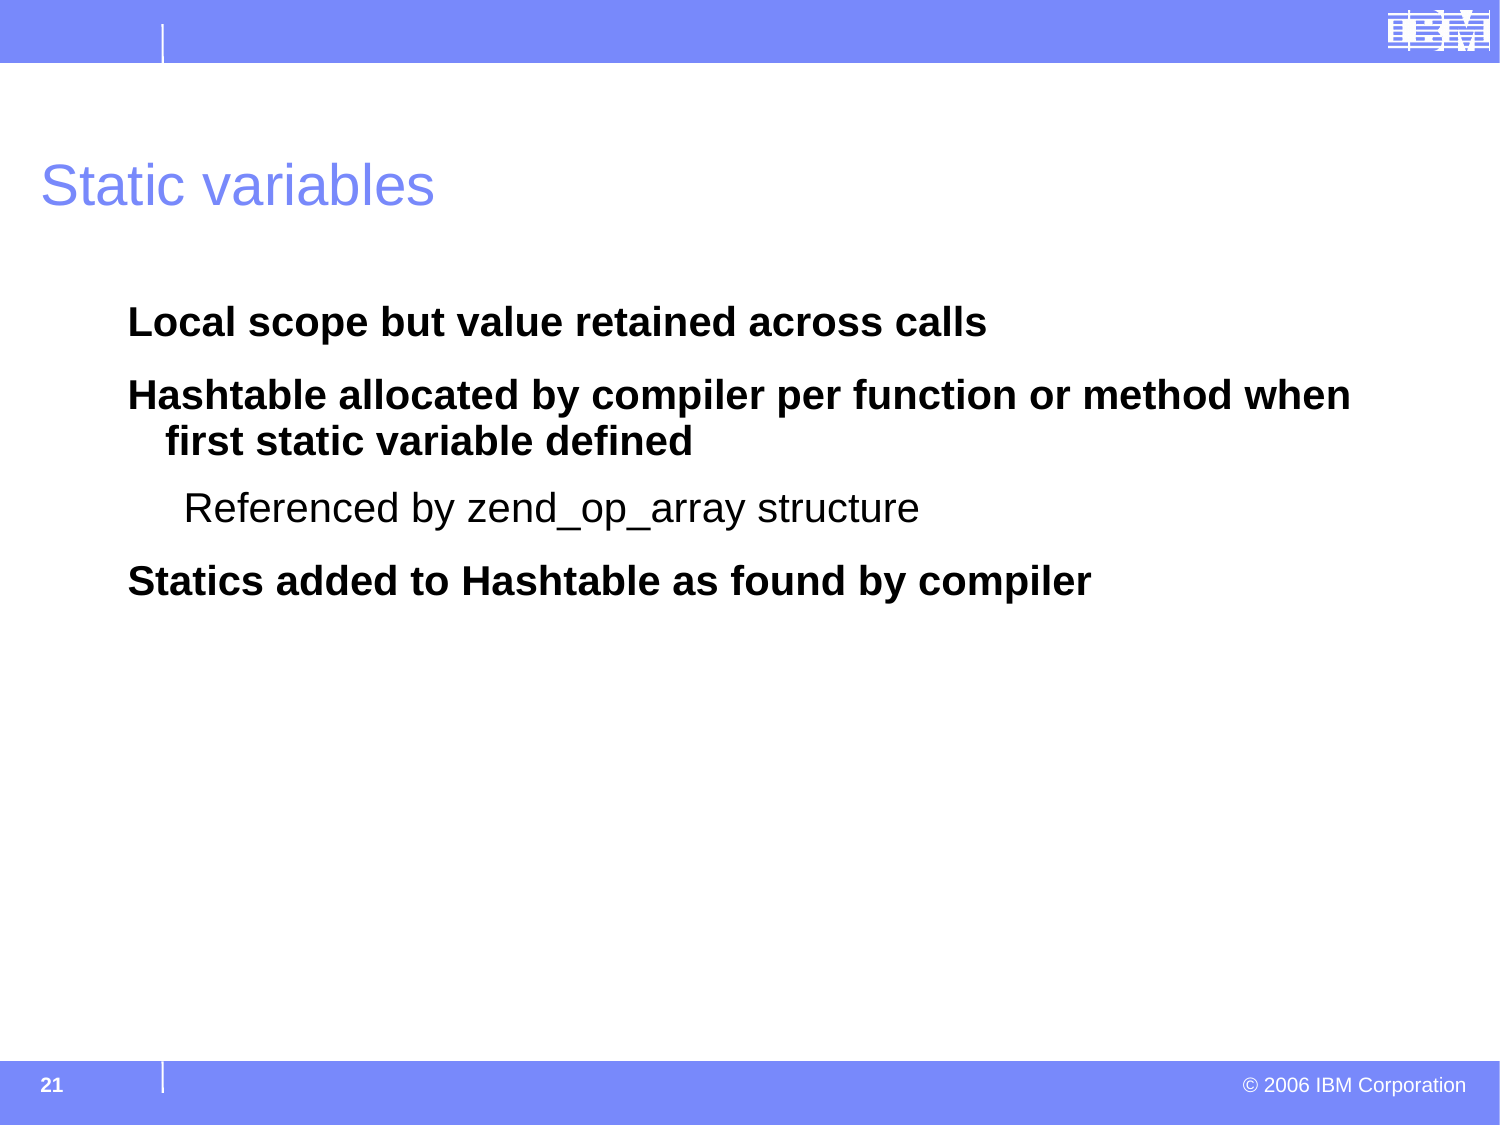

# Static variables
Local scope but value retained across calls
Hashtable allocated by compiler per function or method when first static variable defined
Referenced by zend_op_array structure
Statics added to Hashtable as found by compiler
21